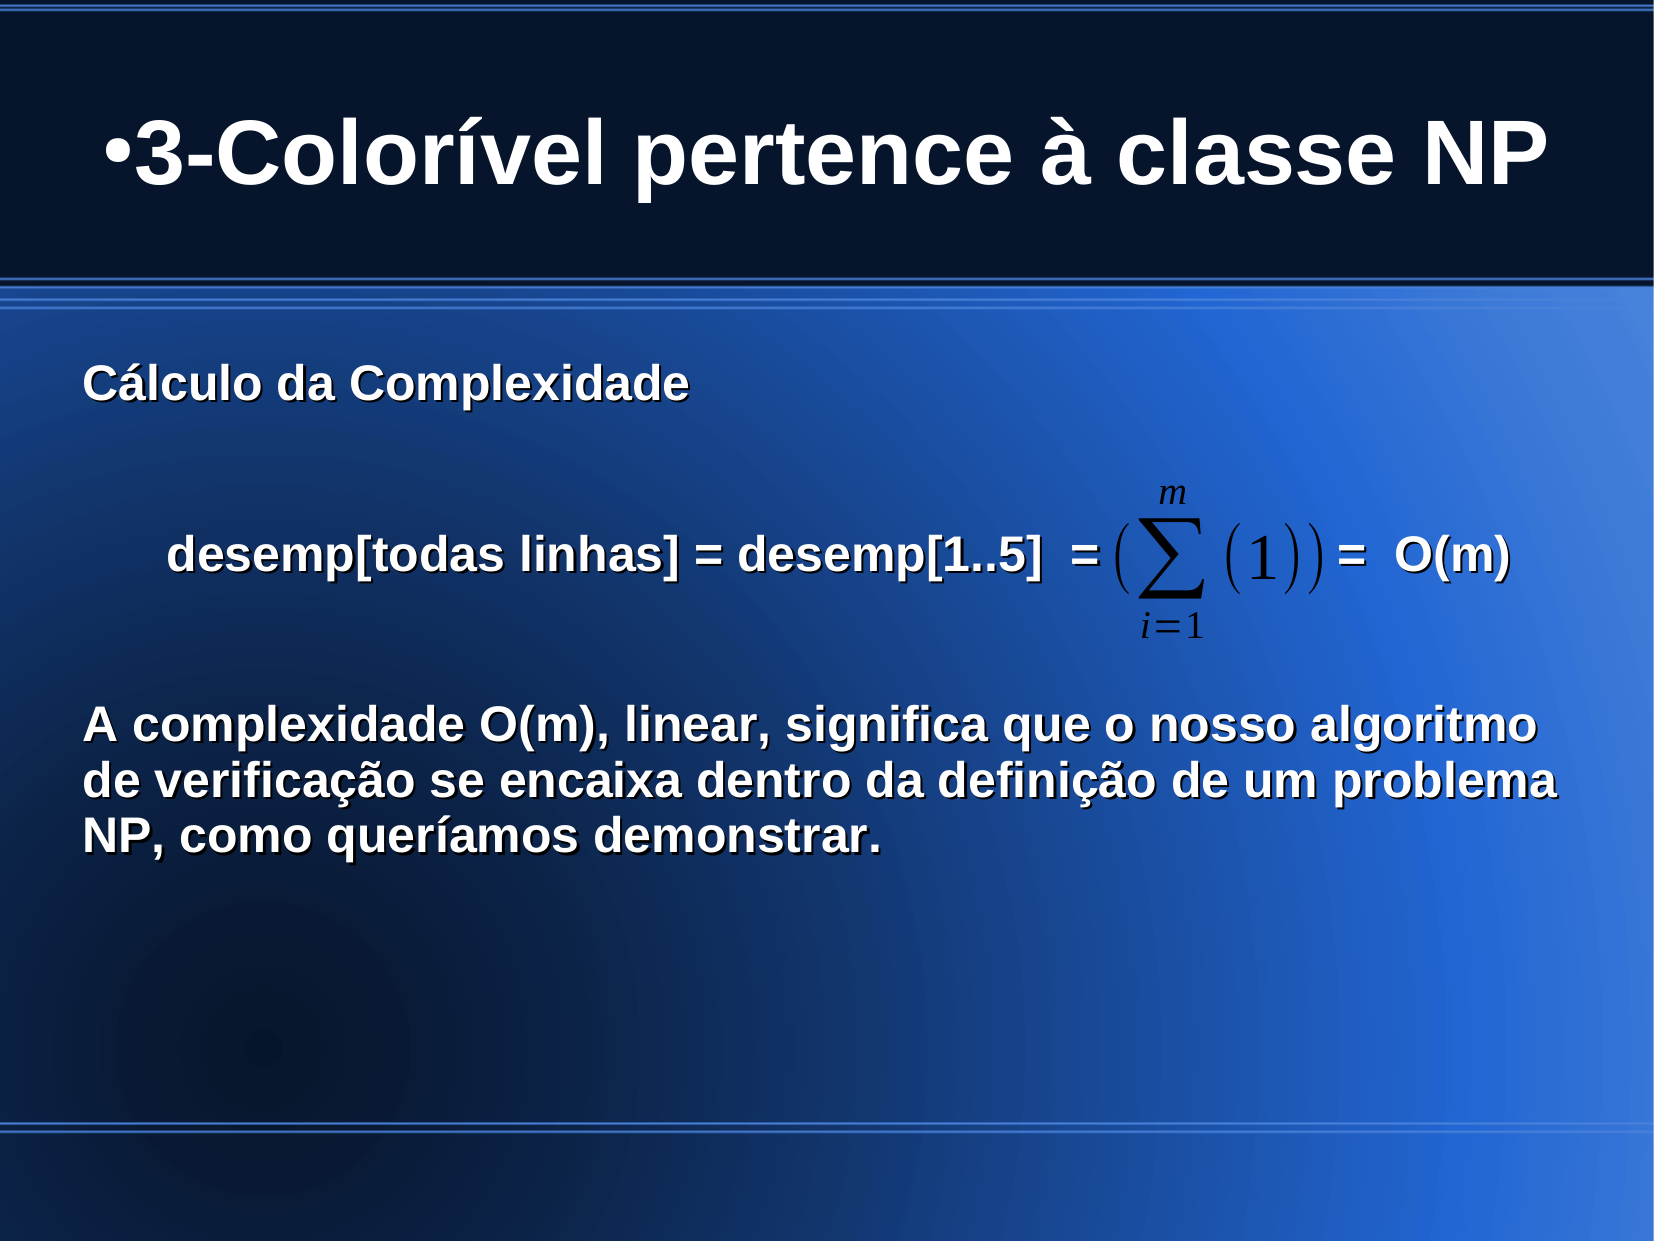

# 3-Colorível pertence à classe NP
Cálculo da Complexidade
 desemp[todas linhas] = desemp[1..5] = = O(m)
A complexidade O(m), linear, significa que o nosso algoritmo de verificação se encaixa dentro da definição de um problema NP, como queríamos demonstrar.